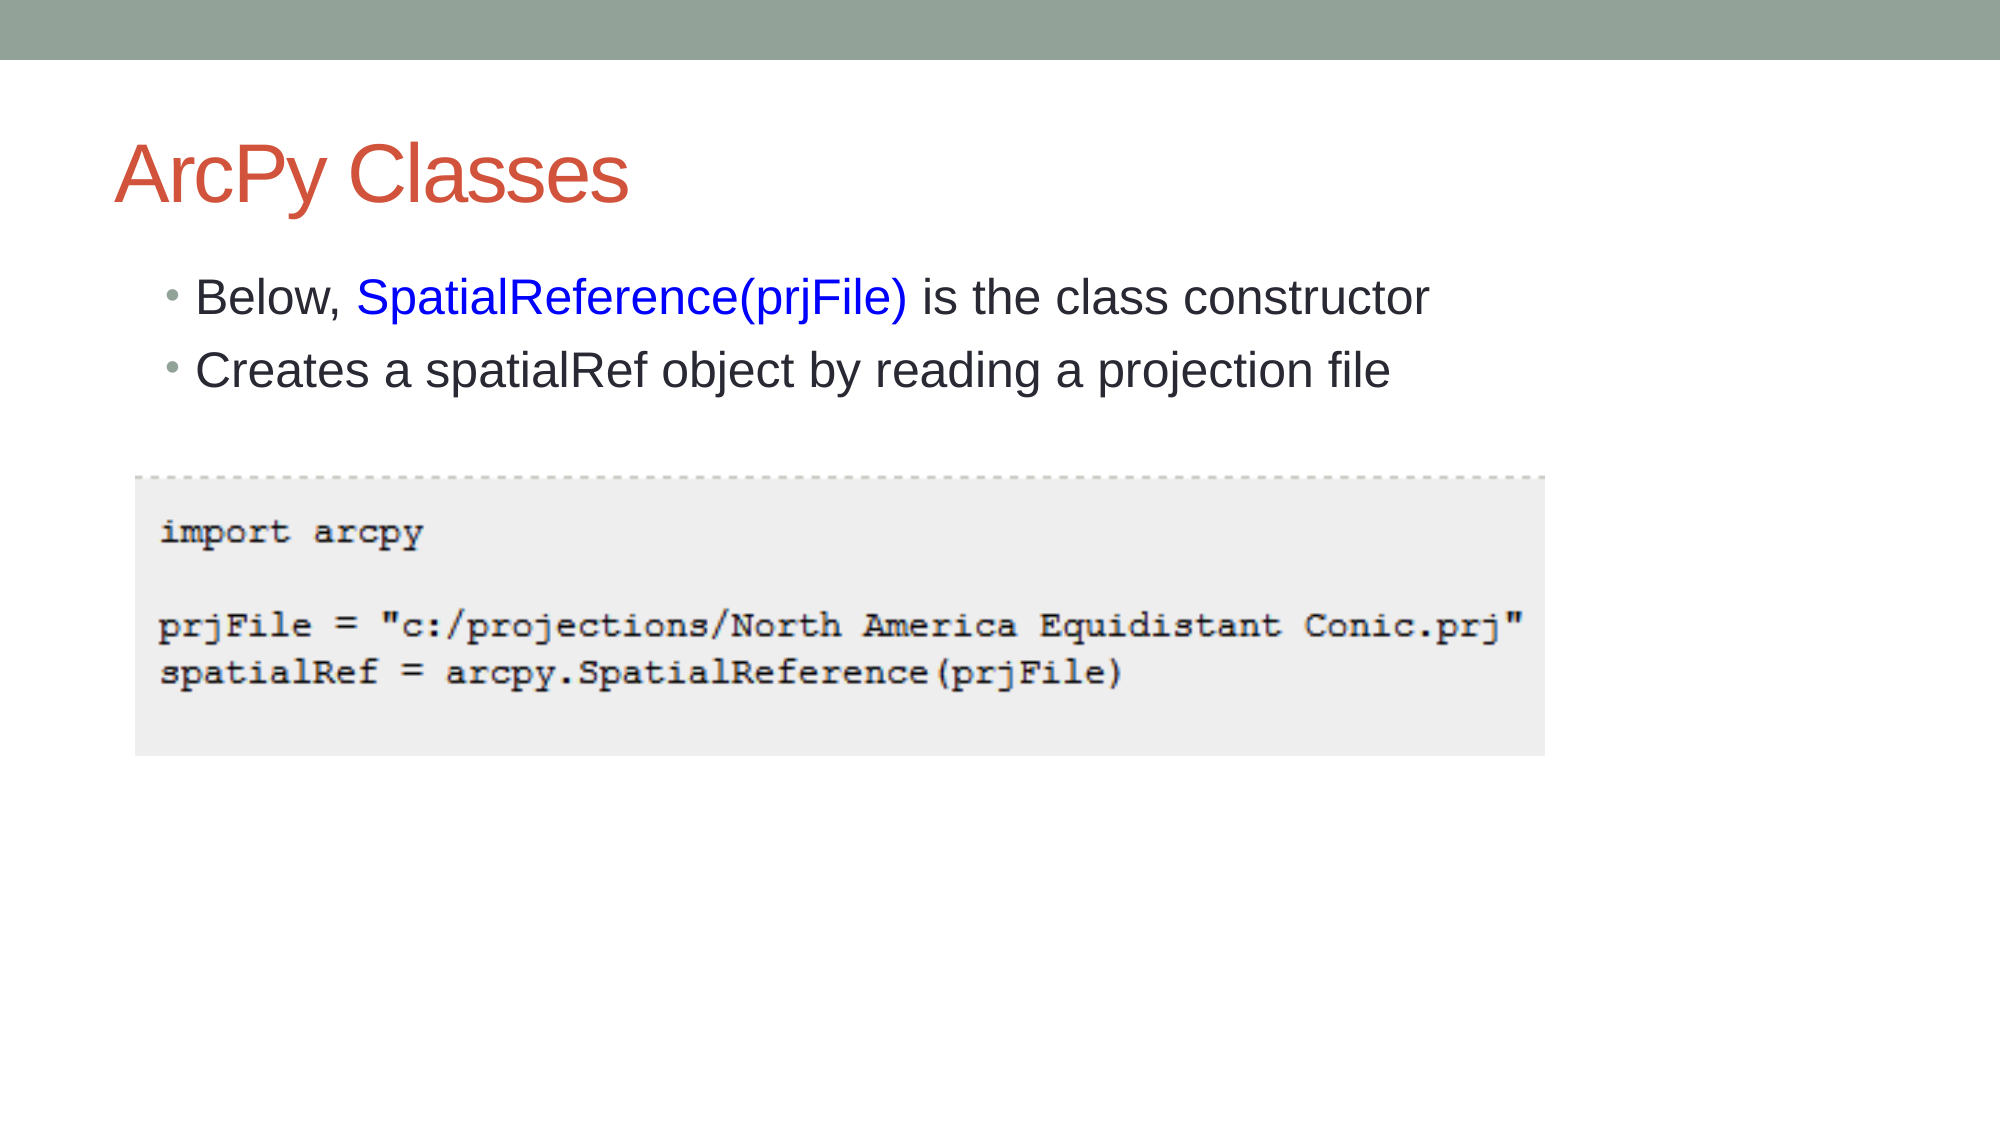

# ArcPy Classes
Below, SpatialReference(prjFile) is the class constructor
Creates a spatialRef object by reading a projection file